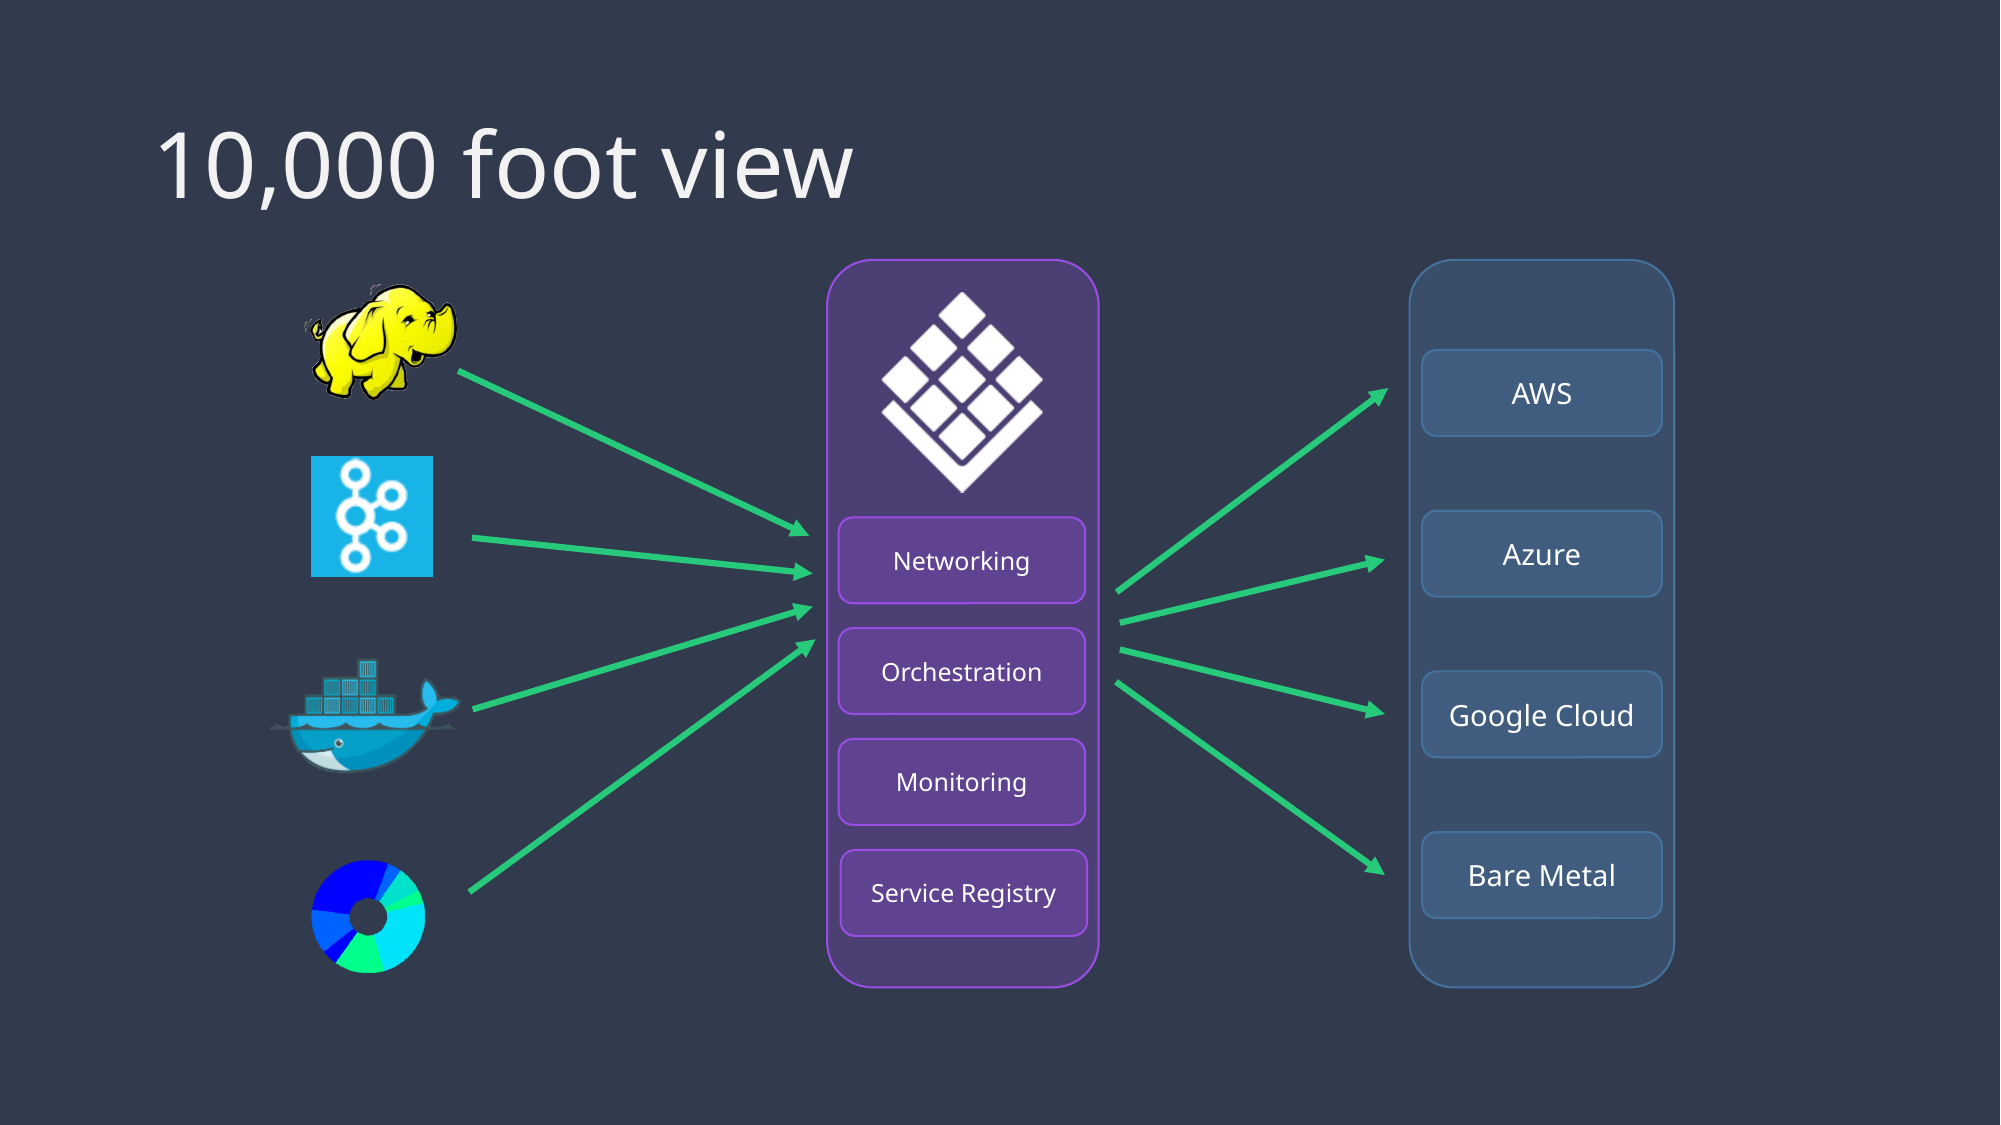

# 10,000 foot view
AWS
Azure
Networking
Orchestration
Google Cloud
Monitoring
Bare Metal
Service Registry